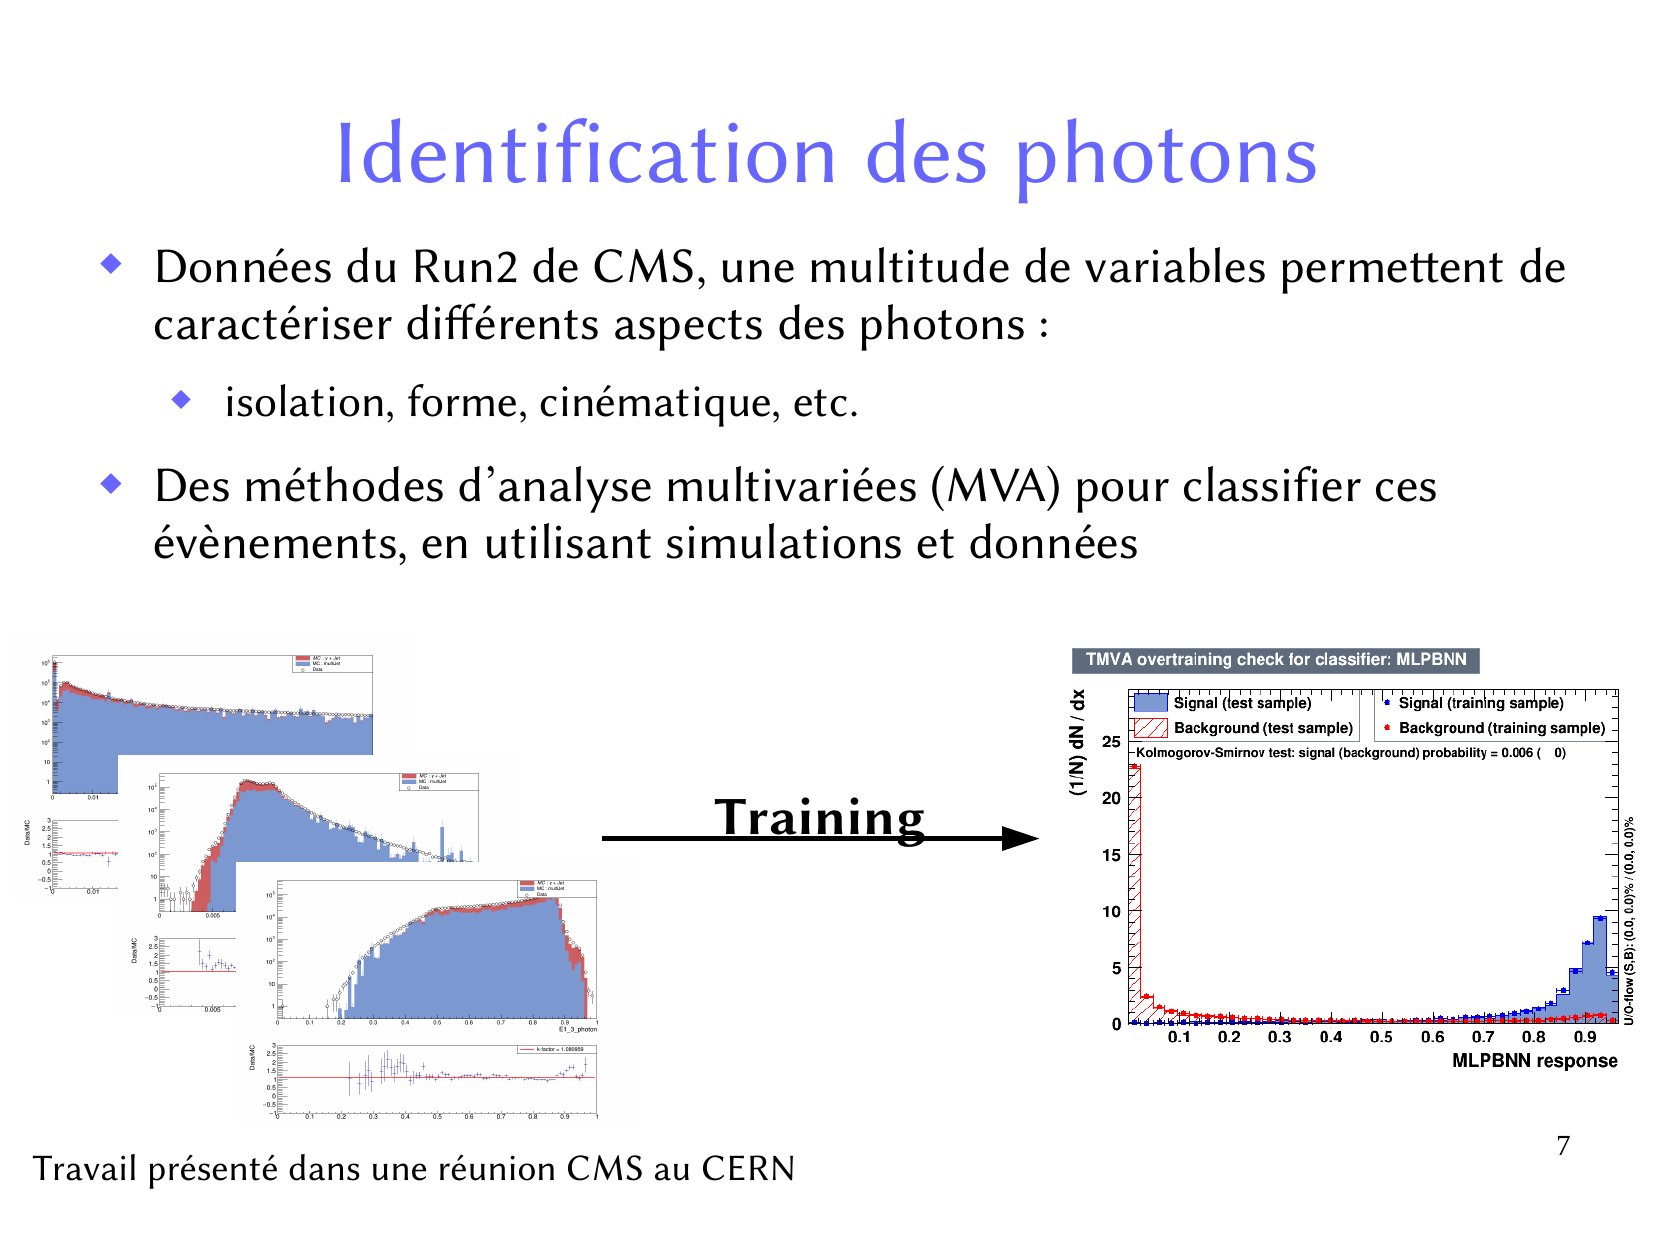

# Identification des photons
Données du Run2 de CMS, une multitude de variables permettent de caractériser différents aspects des photons :
isolation, forme, cinématique, etc.
Des méthodes d’analyse multivariées (MVA) pour classifier ces évènements, en utilisant simulations et données
Training
7
Travail présenté dans une réunion CMS au CERN